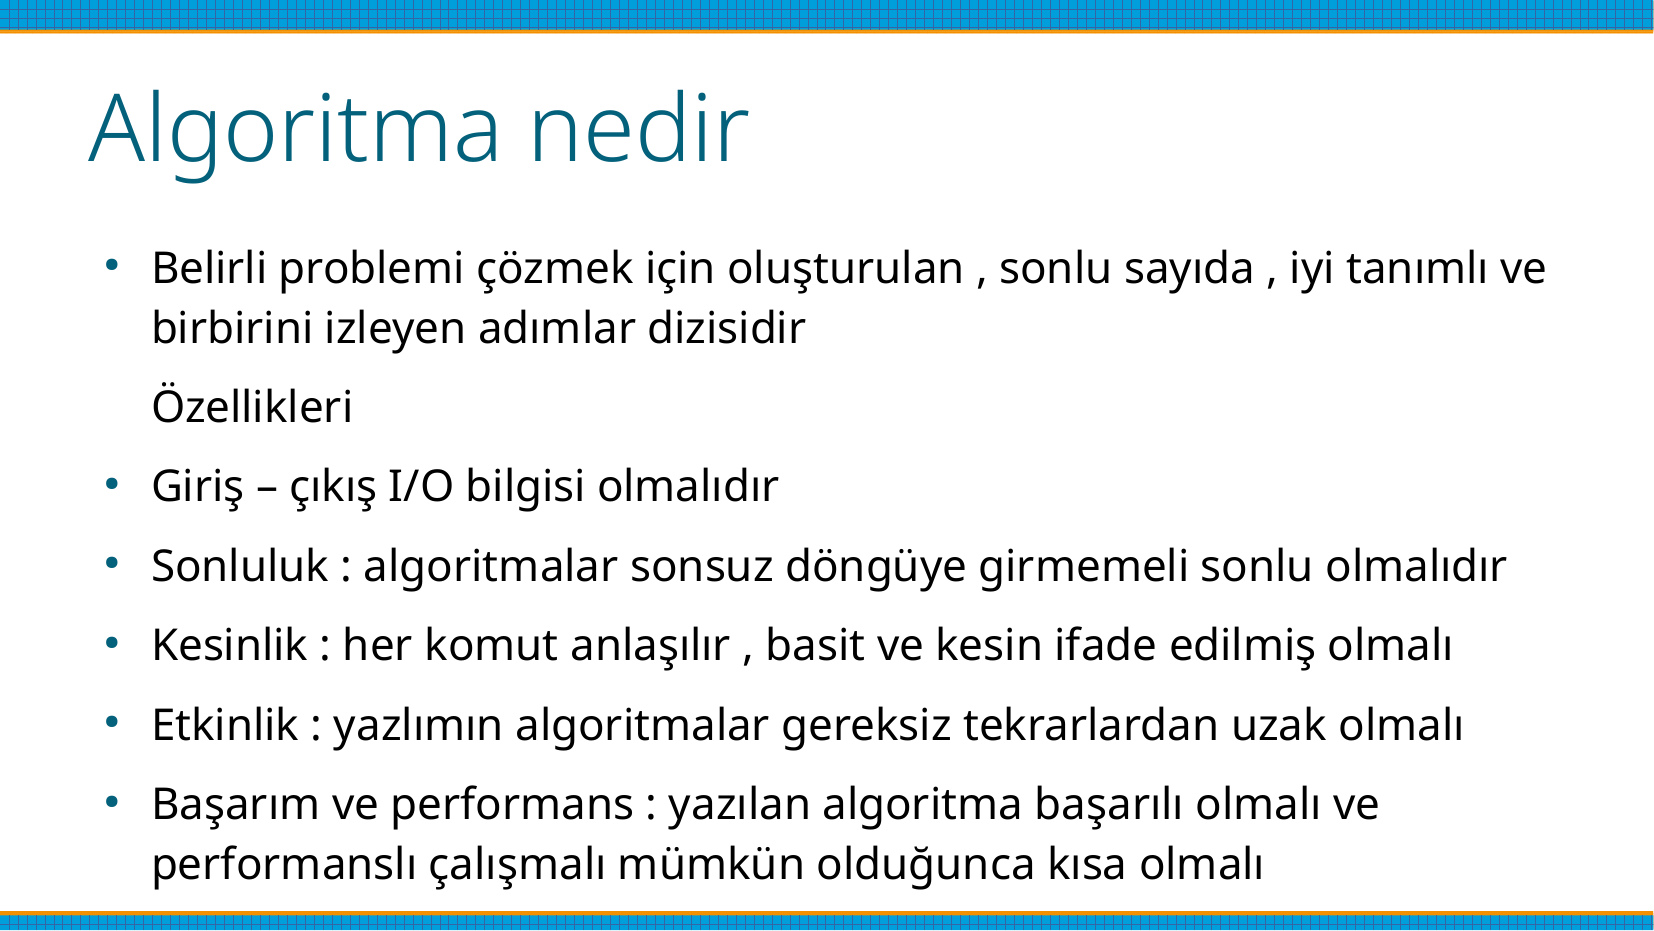

# Algoritma nedir
Belirli problemi çözmek için oluşturulan , sonlu sayıda , iyi tanımlı ve birbirini izleyen adımlar dizisidir
Özellikleri
Giriş – çıkış I/O bilgisi olmalıdır
Sonluluk : algoritmalar sonsuz döngüye girmemeli sonlu olmalıdır
Kesinlik : her komut anlaşılır , basit ve kesin ifade edilmiş olmalı
Etkinlik : yazlımın algoritmalar gereksiz tekrarlardan uzak olmalı
Başarım ve performans : yazılan algoritma başarılı olmalı ve performanslı çalışmalı mümkün olduğunca kısa olmalı